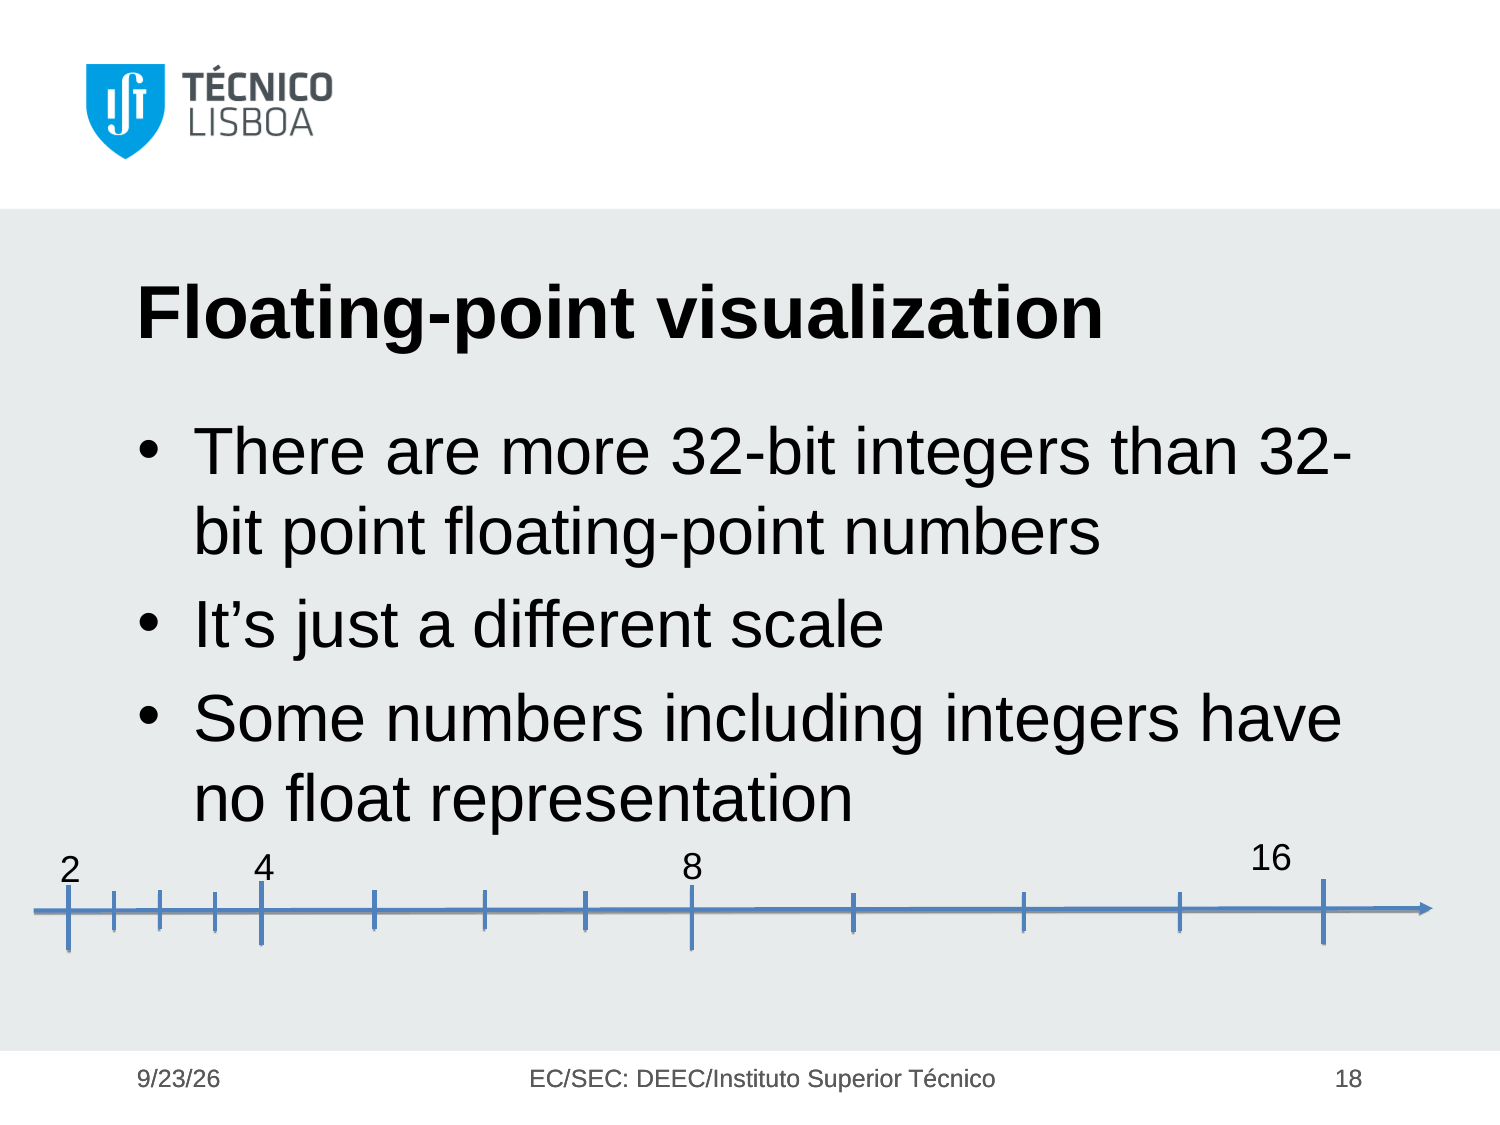

# Floating-point visualization
There are more 32-bit integers than 32-bit point floating-point numbers
It’s just a different scale
Some numbers including integers have no float representation
16
8
4
2
EC/SEC: DEEC/Instituto Superior Técnico
EC/SEC: DEEC/Instituto Superior Técnico